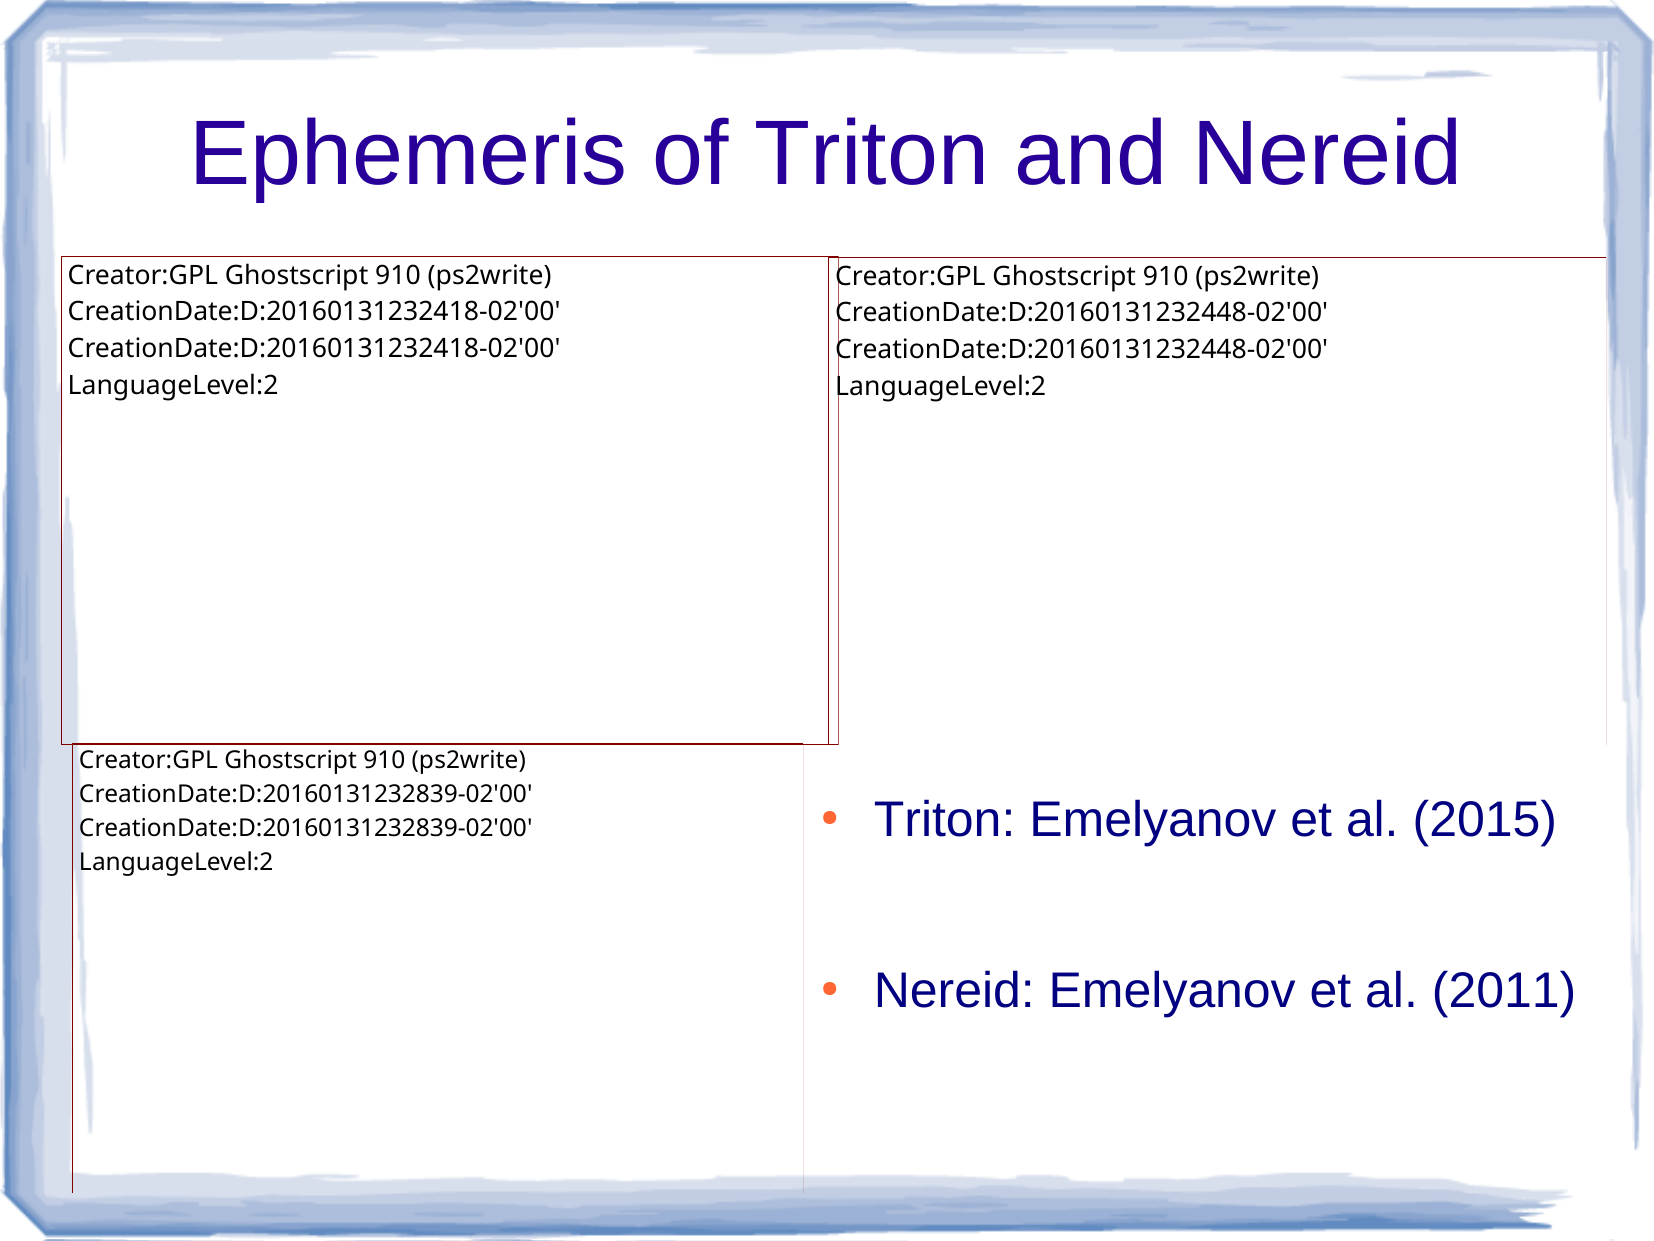

# Ephemeris of Triton and Nereid
Triton: Emelyanov et al. (2015)
Nereid: Emelyanov et al. (2011)